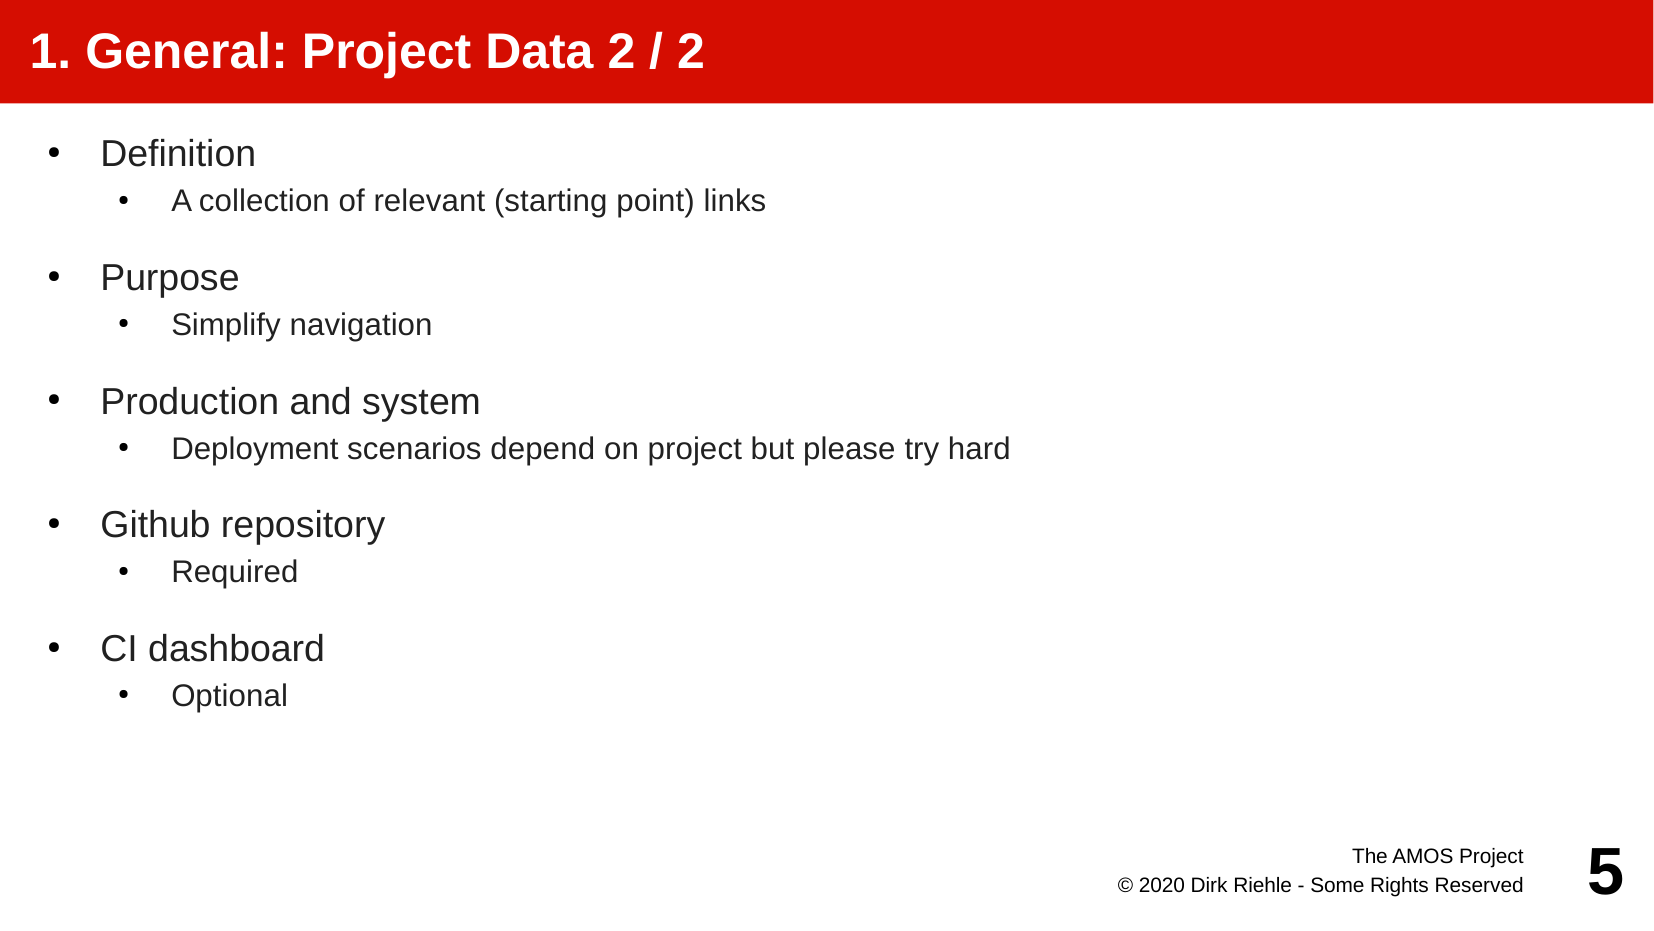

# 1. General: Project Data 2 / 2
Definition
A collection of relevant (starting point) links
Purpose
Simplify navigation
Production and system
Deployment scenarios depend on project but please try hard
Github repository
Required
CI dashboard
Optional
The AMOS Project
5
© 2020 Dirk Riehle - Some Rights Reserved